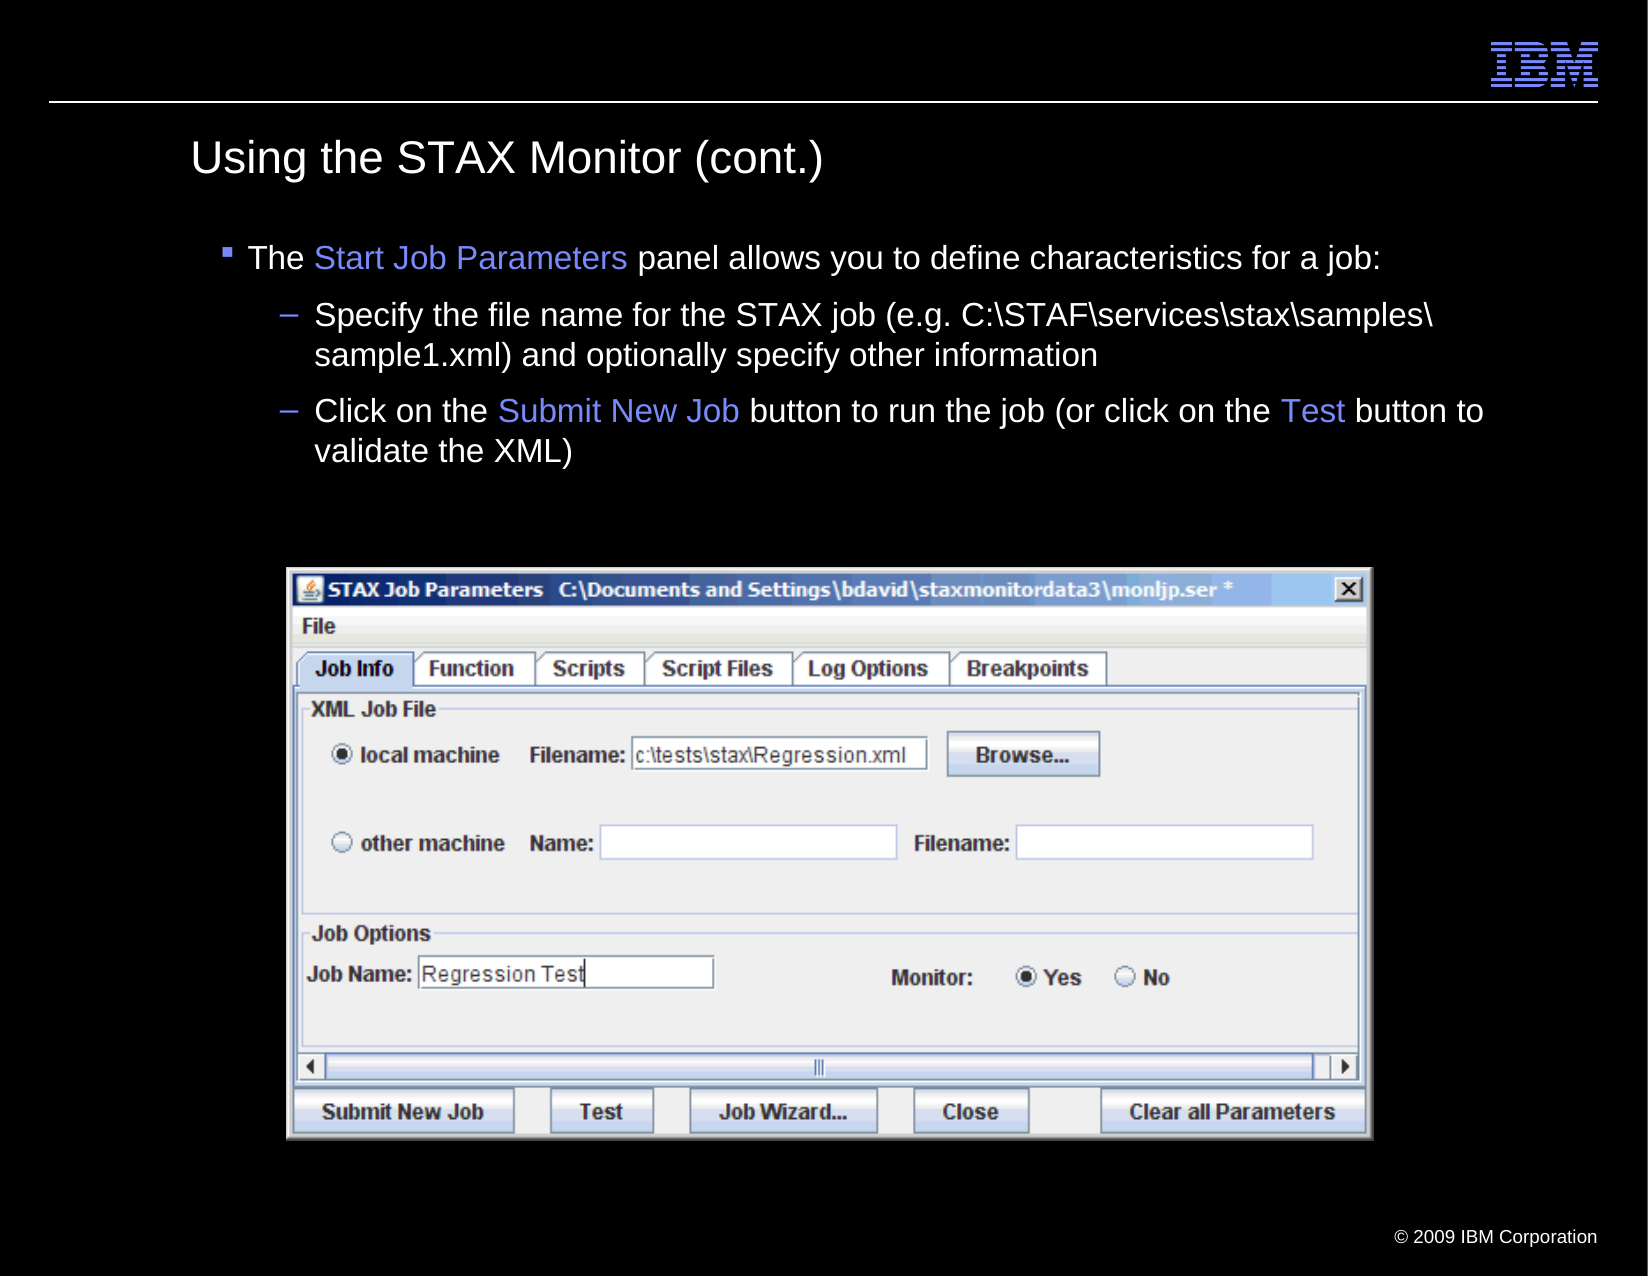

# Using the STAX Monitor (cont.)
The Start Job Parameters panel allows you to define characteristics for a job:
Specify the file name for the STAX job (e.g. C:\STAF\services\stax\samples\sample1.xml) and optionally specify other information
Click on the Submit New Job button to run the job (or click on the Test button to validate the XML)